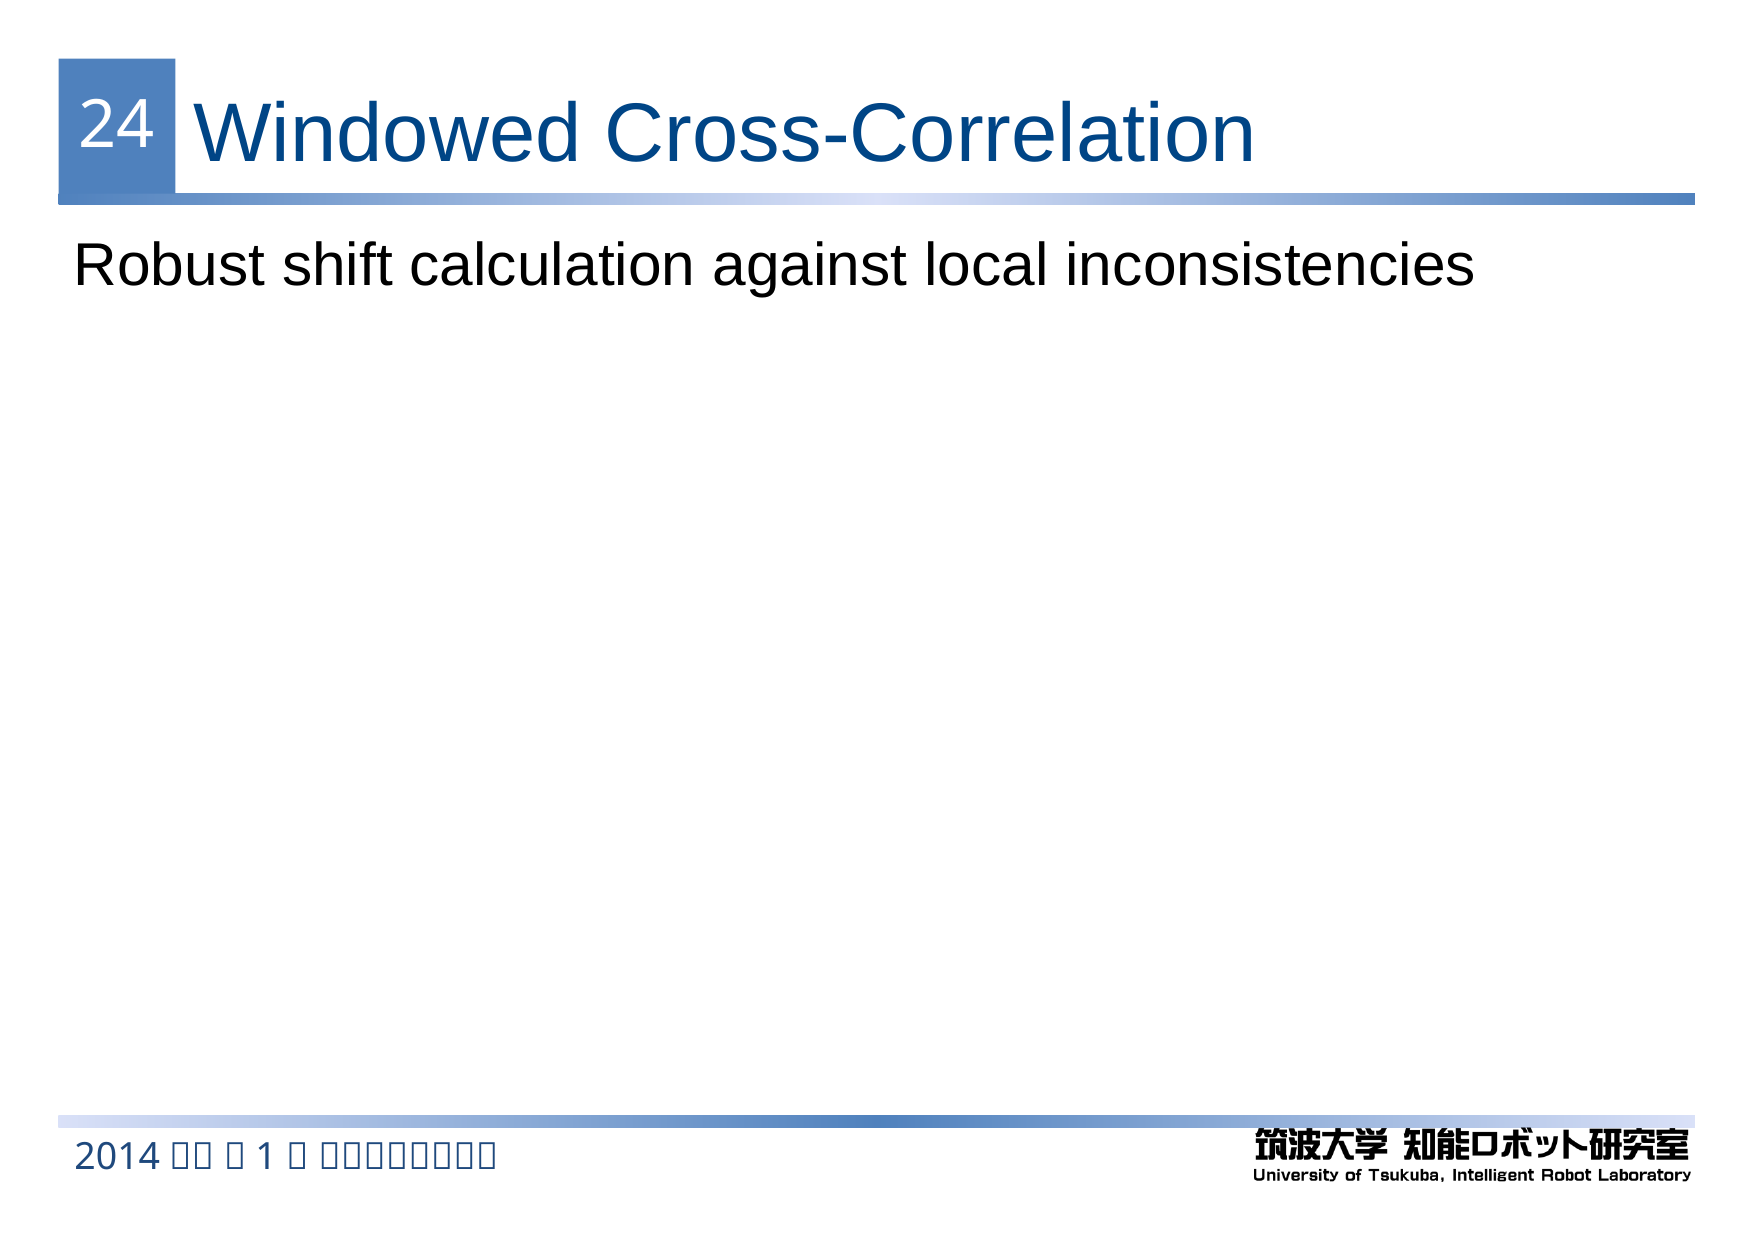

# Windowed Cross-Correlation
Robust shift calculation against local inconsistencies